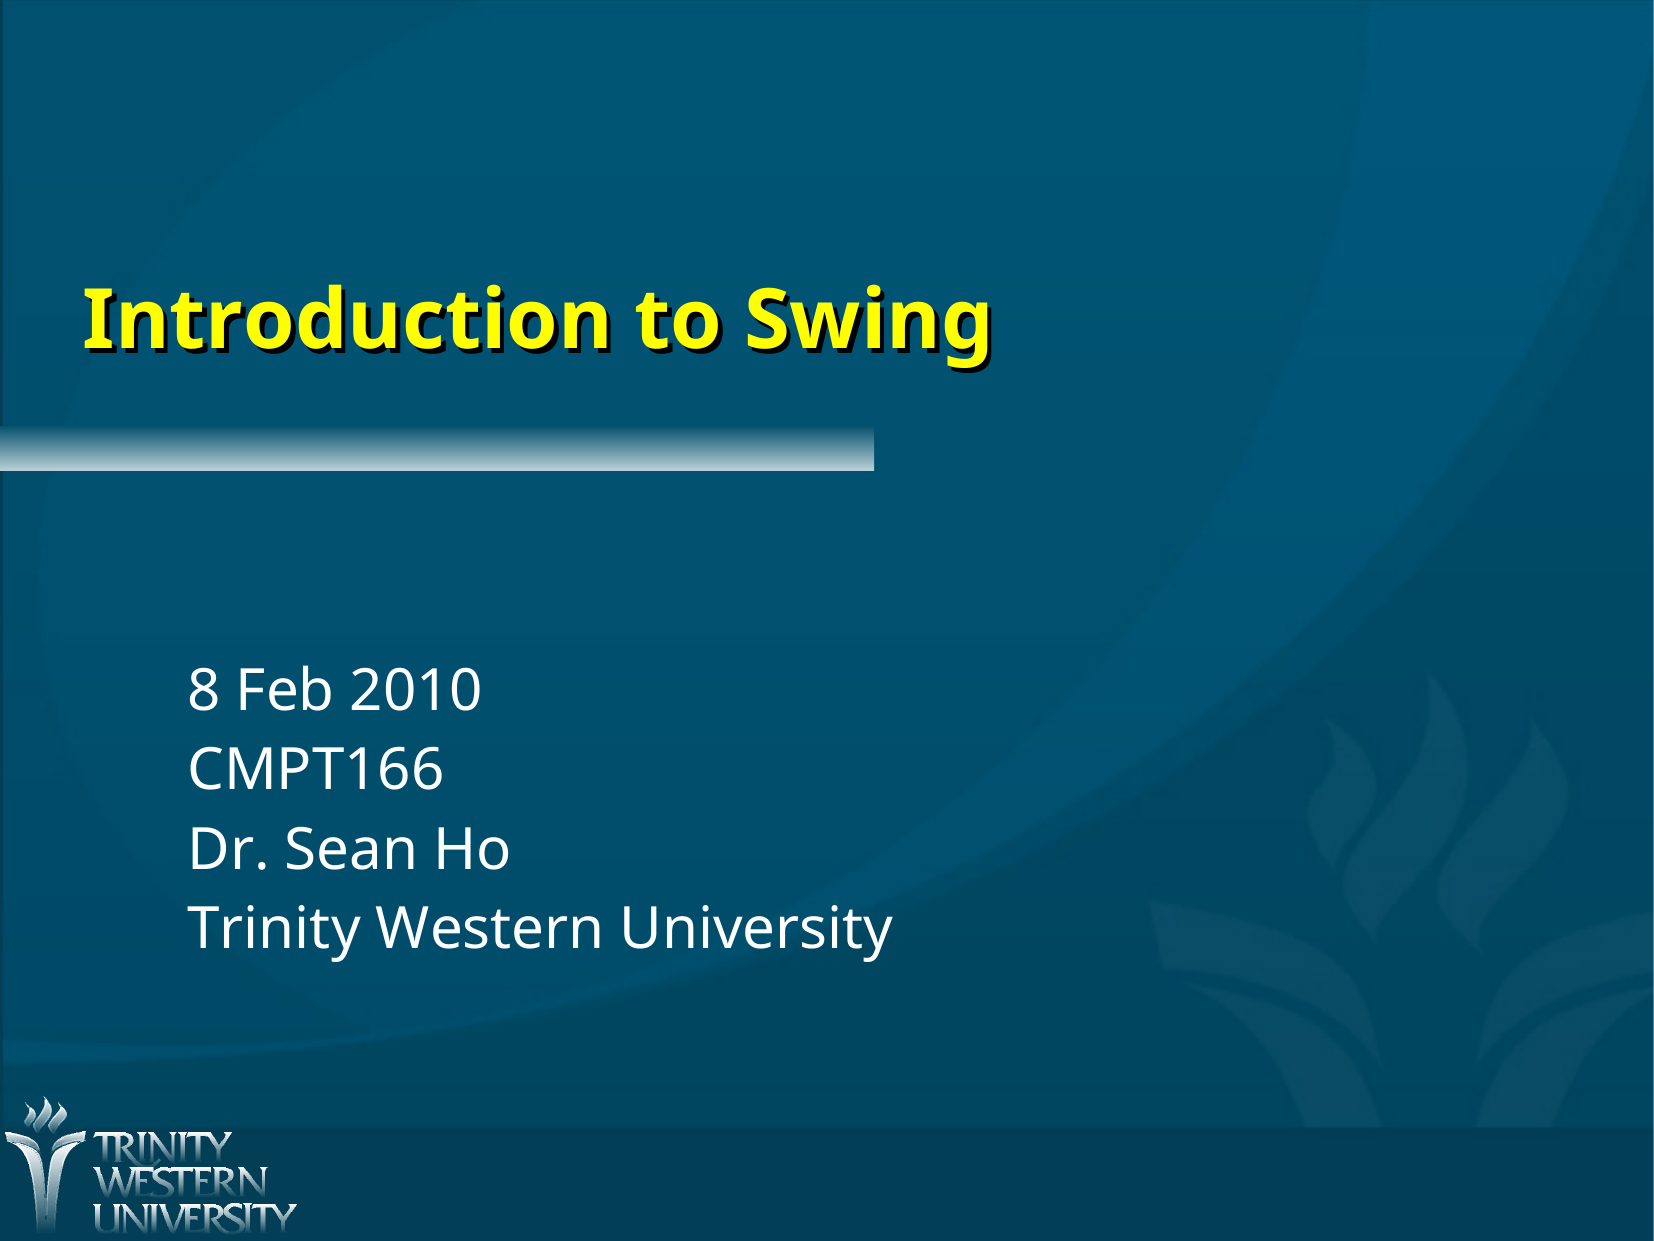

# Introduction to Swing
8 Feb 2010
CMPT166
Dr. Sean Ho
Trinity Western University